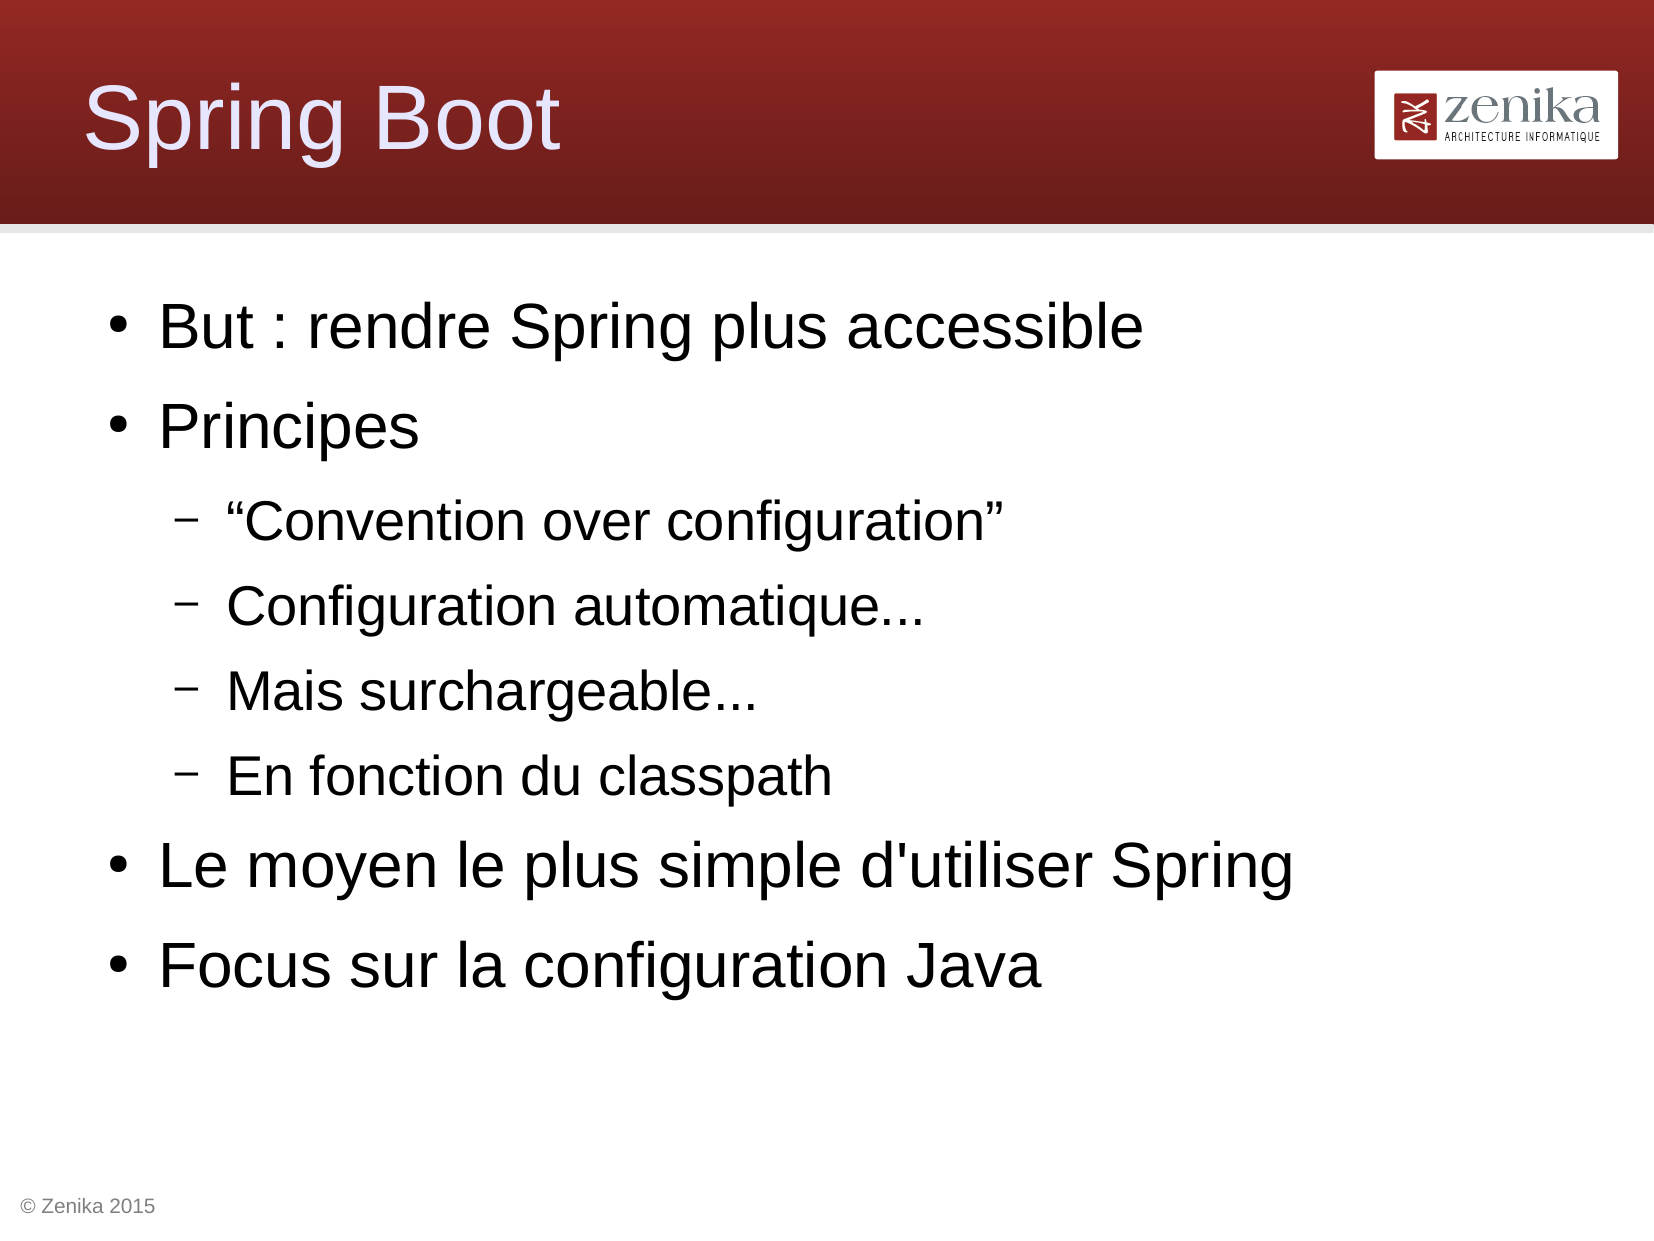

# Spring Boot
But : rendre Spring plus accessible
Principes
“Convention over configuration”
Configuration automatique...
Mais surchargeable...
En fonction du classpath
Le moyen le plus simple d'utiliser Spring
Focus sur la configuration Java